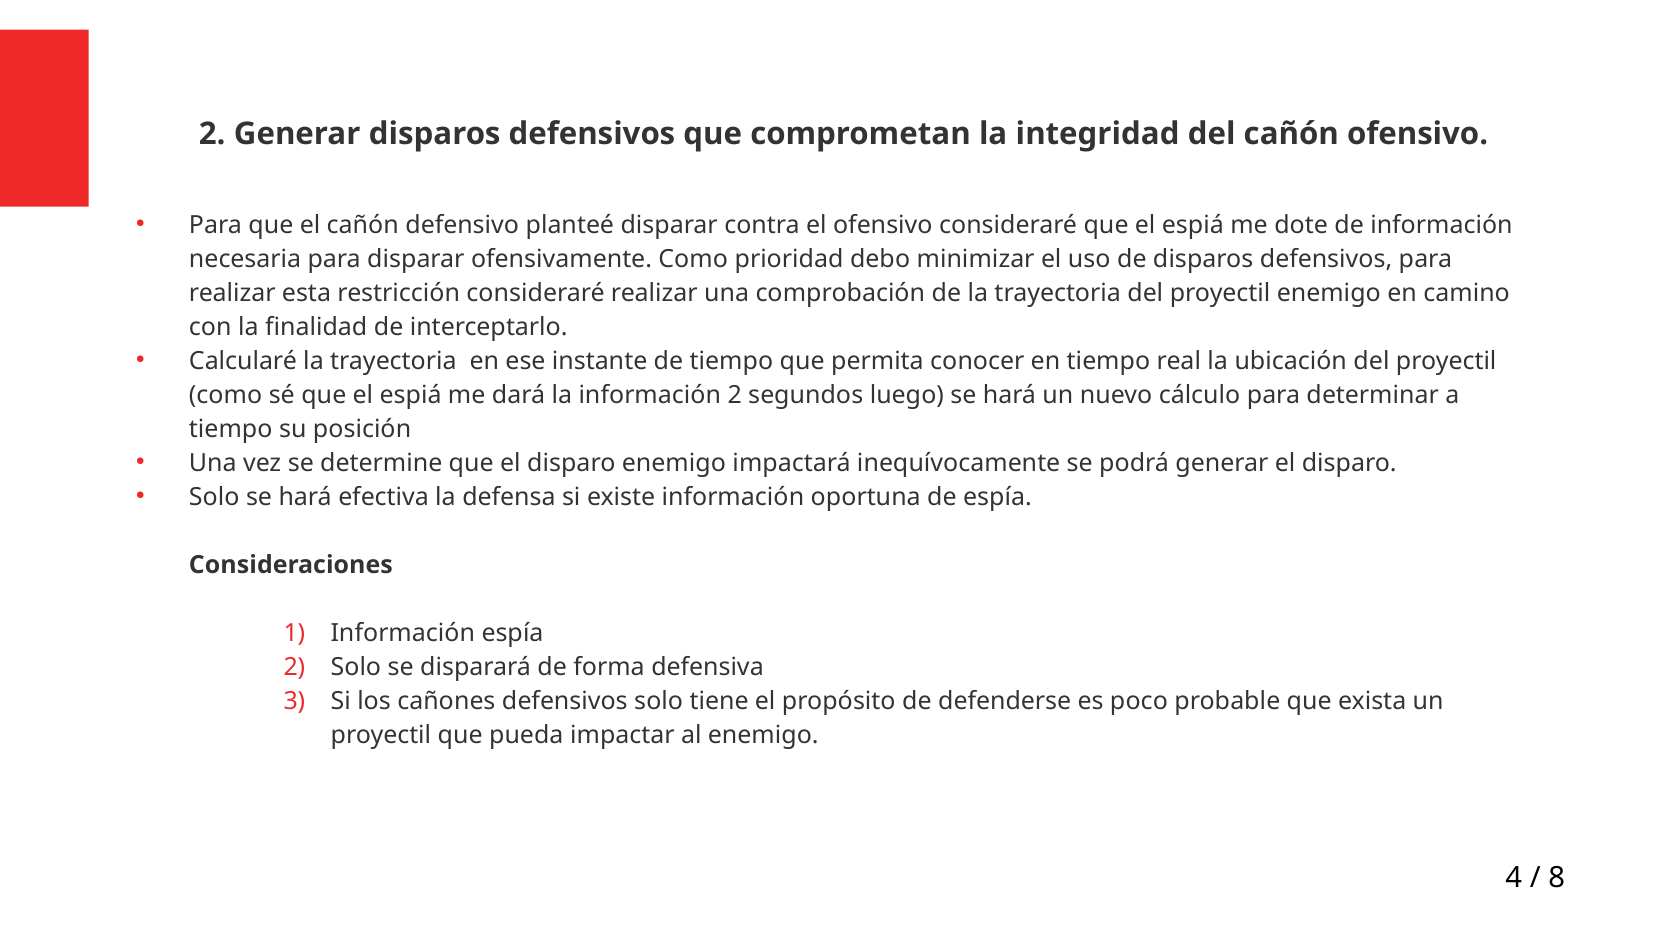

# 2. Generar disparos defensivos que comprometan la integridad del cañón ofensivo.
Para que el cañón defensivo planteé disparar contra el ofensivo consideraré que el espiá me dote de información
necesaria para disparar ofensivamente. Como prioridad debo minimizar el uso de disparos defensivos, para realizar esta restricción consideraré realizar una comprobación de la trayectoria del proyectil enemigo en camino
con la finalidad de interceptarlo.
Calcularé la trayectoria en ese instante de tiempo que permita conocer en tiempo real la ubicación del proyectil (como sé que el espiá me dará la información 2 segundos luego) se hará un nuevo cálculo para determinar a tiempo su posición
Una vez se determine que el disparo enemigo impactará inequívocamente se podrá generar el disparo.
Solo se hará efectiva la defensa si existe información oportuna de espía.
Consideraciones
Información espía
Solo se disparará de forma defensiva
Si los cañones defensivos solo tiene el propósito de defenderse es poco probable que exista un proyectil que pueda impactar al enemigo.
4